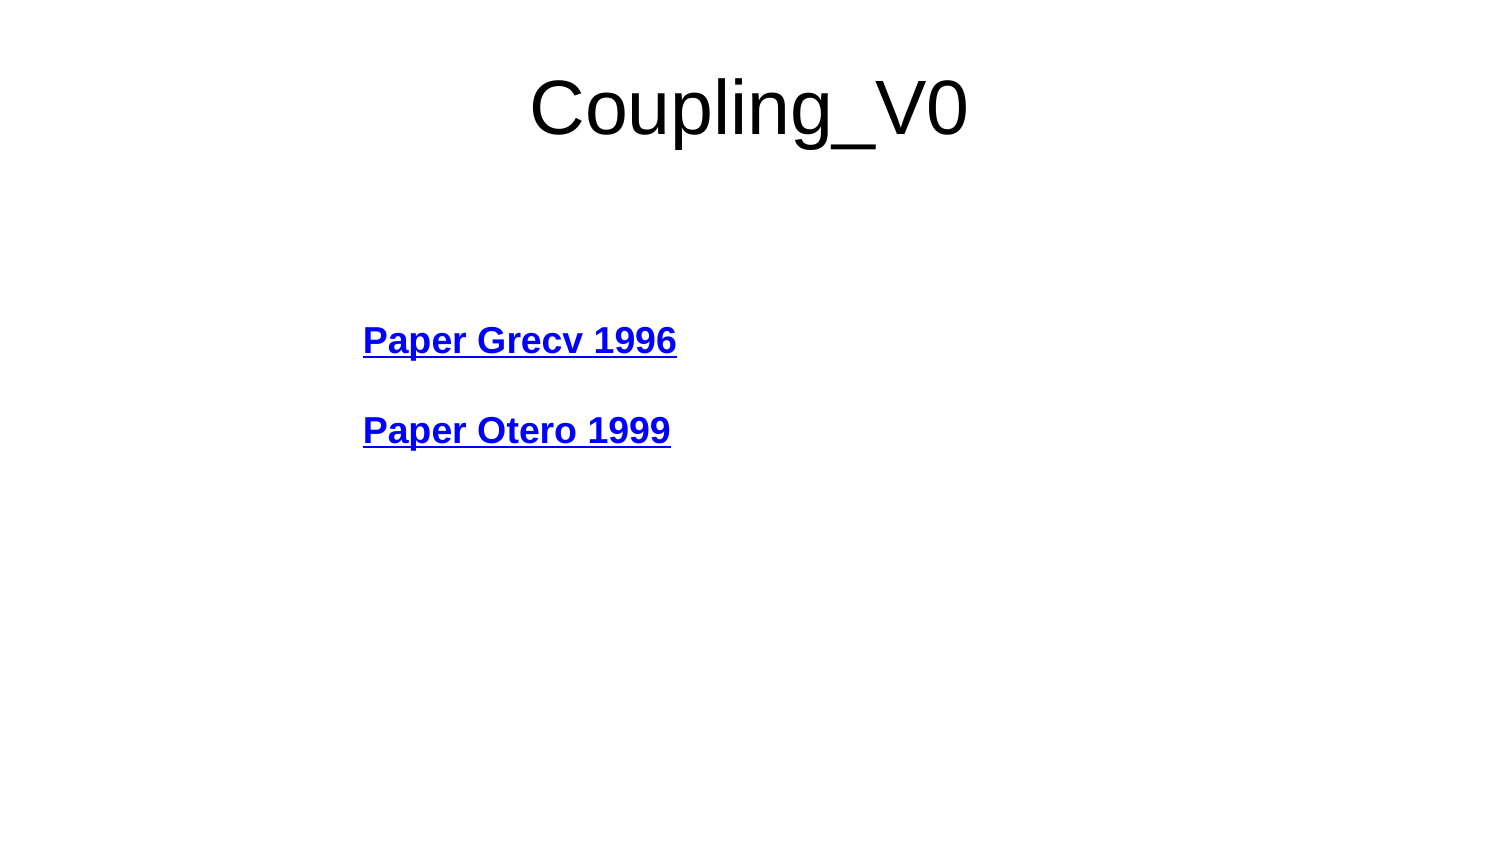

Coupling_V0
Paper Grecv 1996
Paper Otero 1999